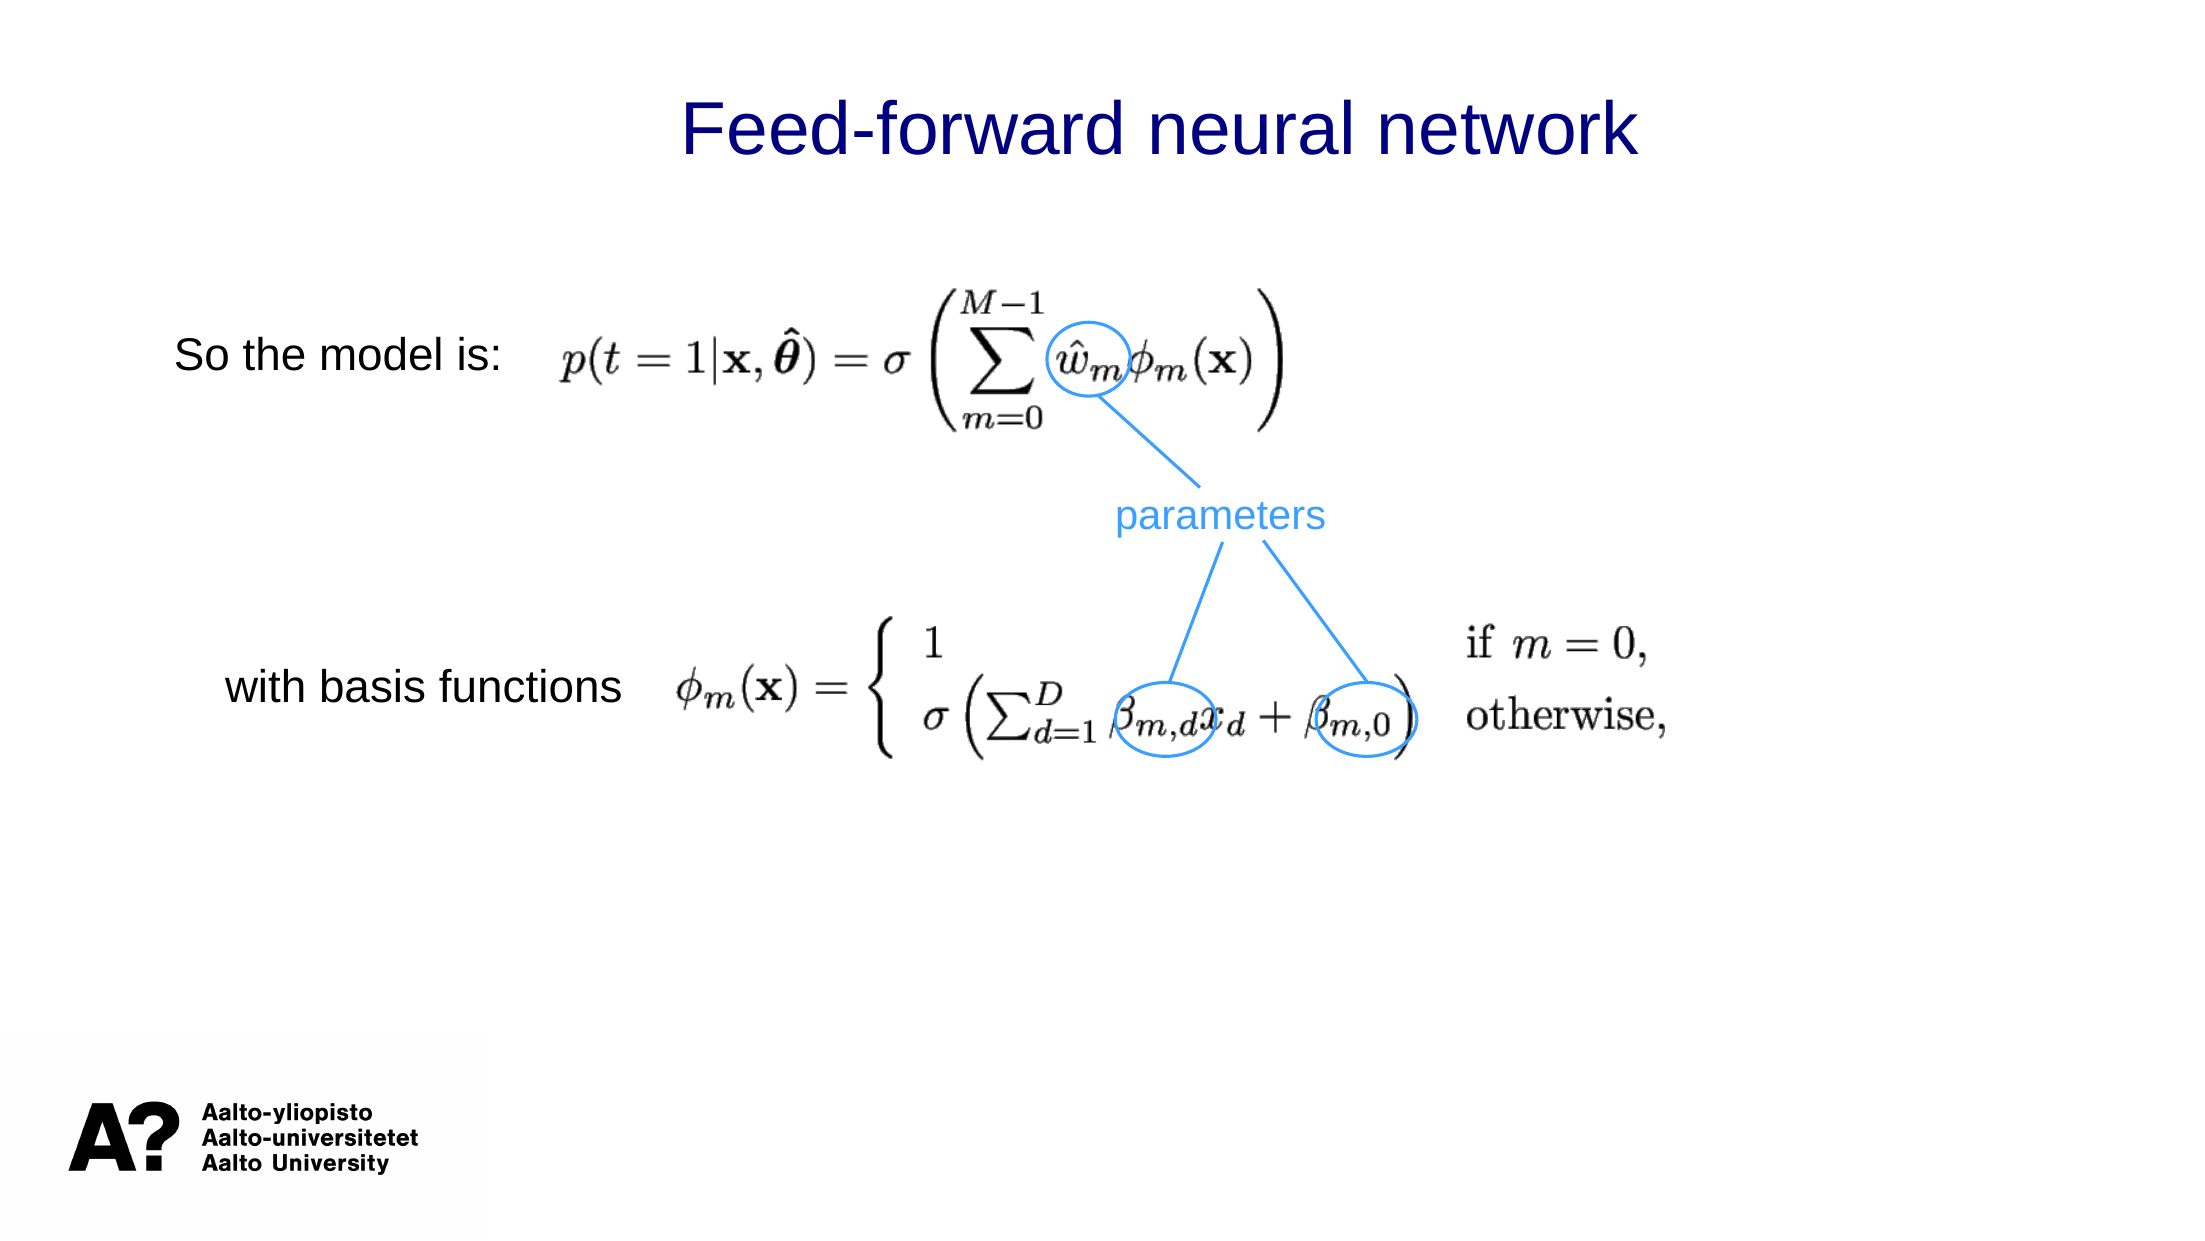

# Feed-forward neural network
So the model is:
 with basis functions
parameters